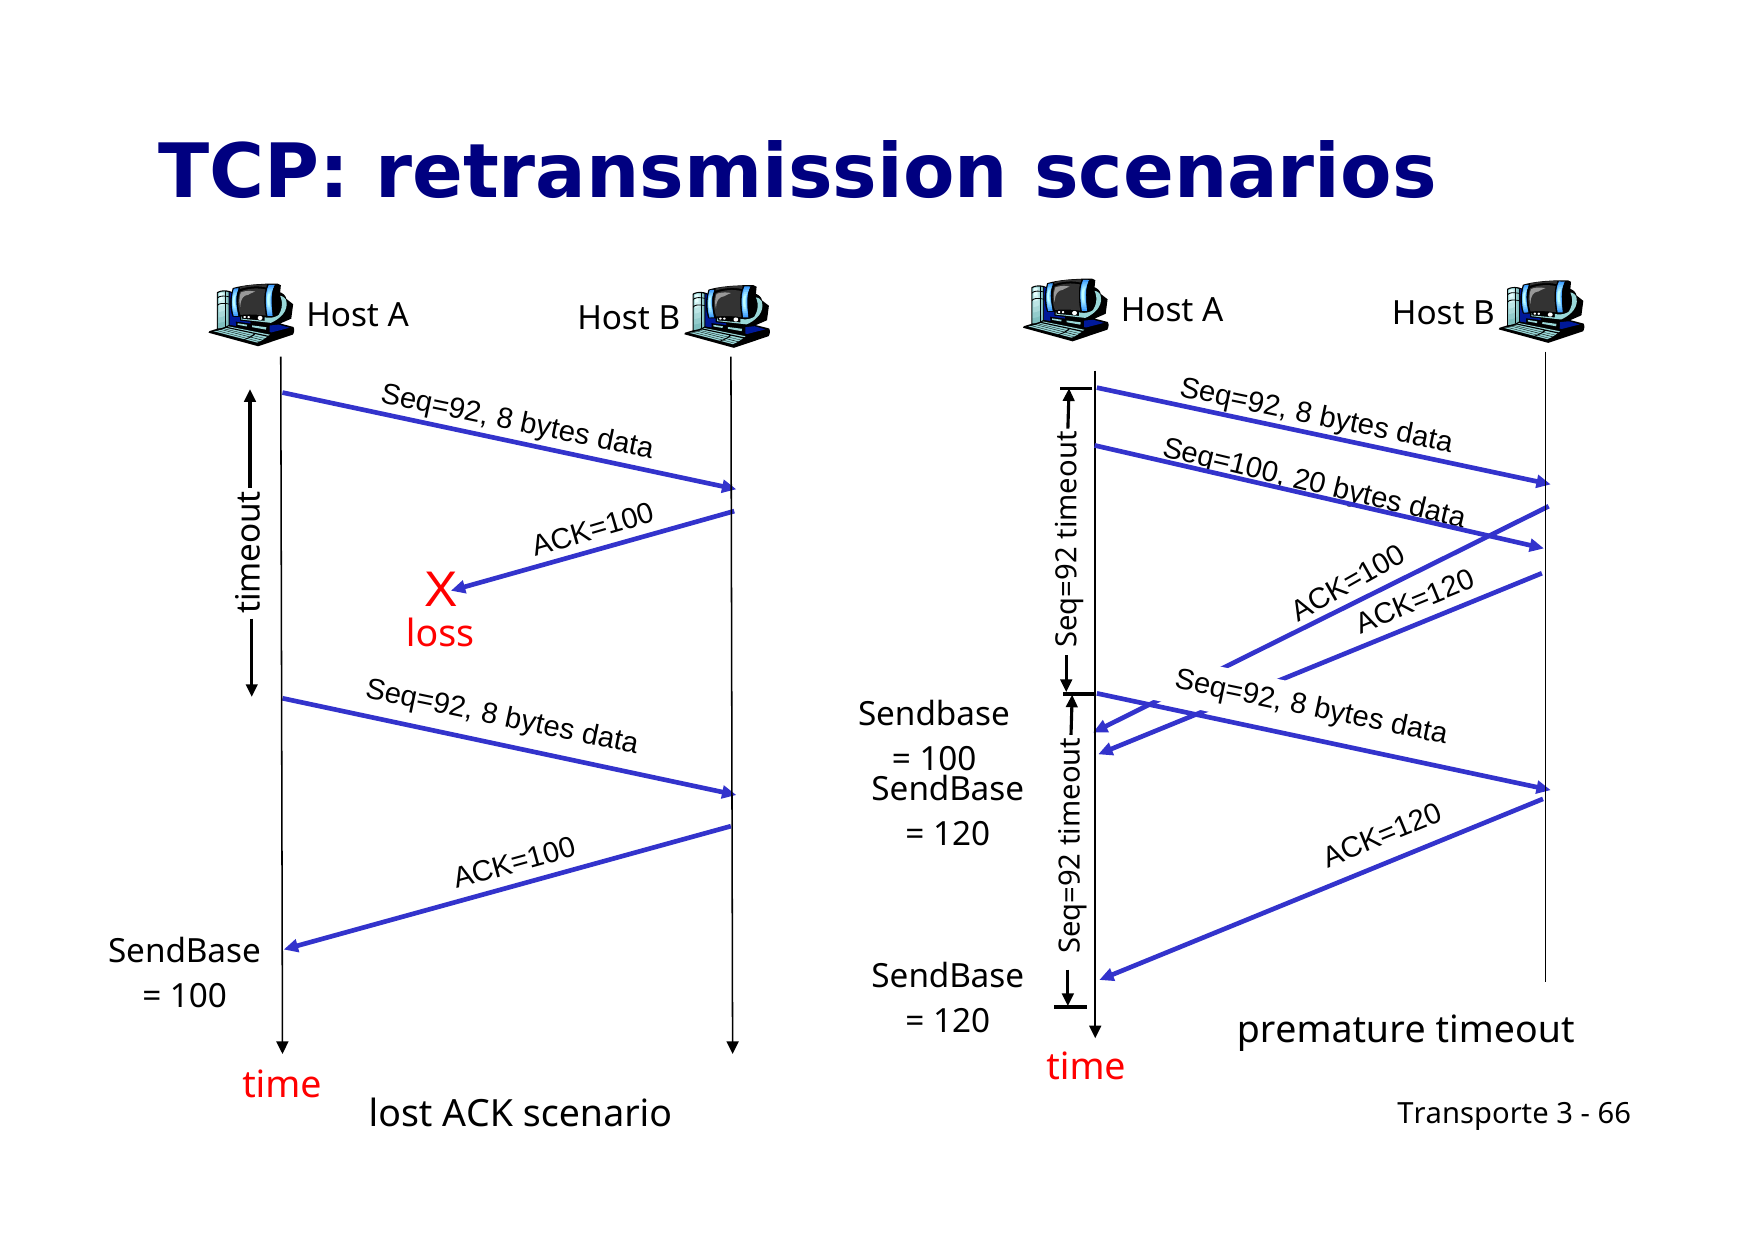

# TCP: retransmission scenarios
Host A
Host B
Host A
Host B
Seq=92, 8 bytes data
ACK=100
timeout
X
loss
Seq=92, 8 bytes data
ACK=100
time
lost ACK scenario
Seq=92 timeout
Seq=92, 8 bytes data
Seq=100, 20 bytes data
ACK=100
ACK=120
Seq=92, 8 bytes data
Sendbase
= 100
SendBase
= 120
ACK=120
Seq=92 timeout
SendBase
= 100
SendBase
= 120
premature timeout
time